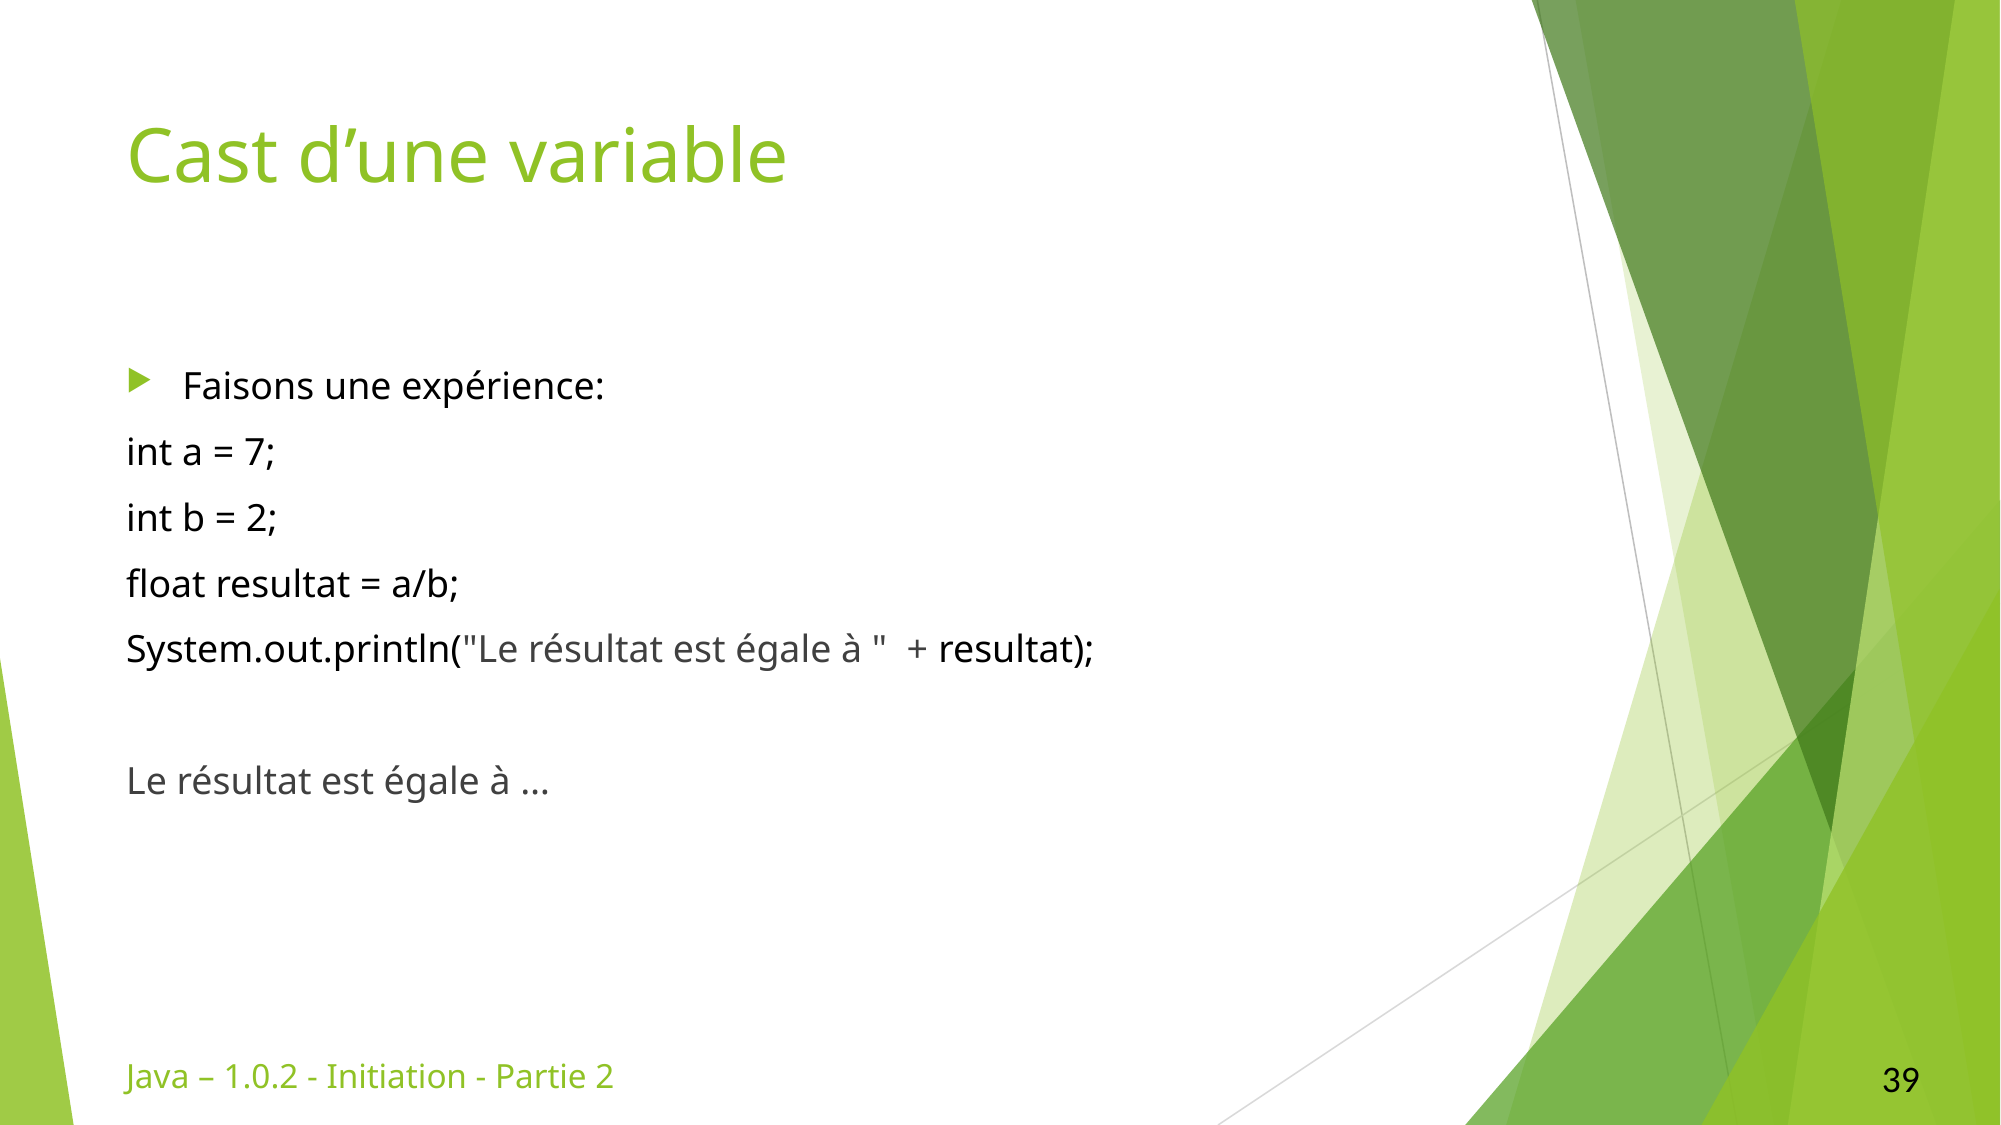

# Cast d’une variable
Faisons une expérience:
int a = 7;
int b = 2;
float resultat = a/b;
System.out.println("Le résultat est égale à " + resultat);
Le résultat est égale à …
Java – 1.0.2 - Initiation - Partie 2